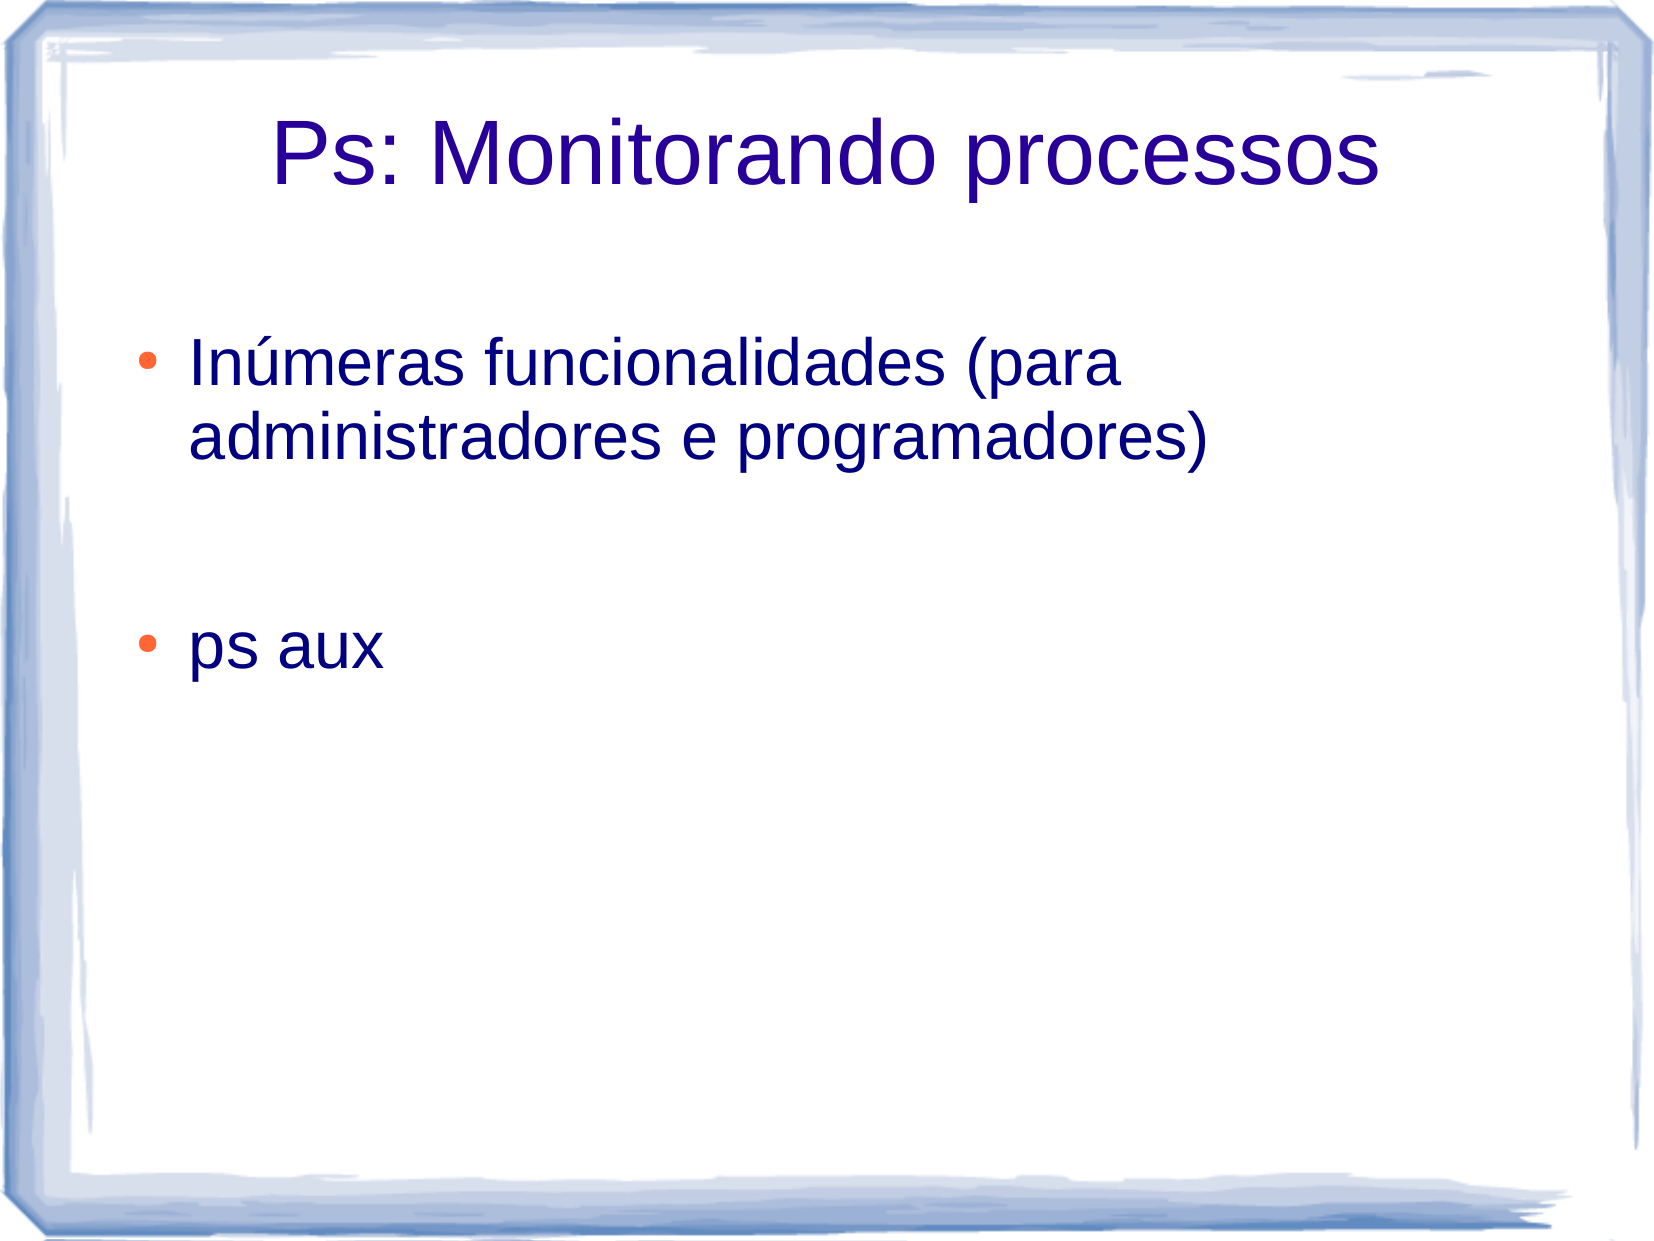

# Ps: Monitorando processos
Inúmeras funcionalidades (para administradores e programadores)
ps aux